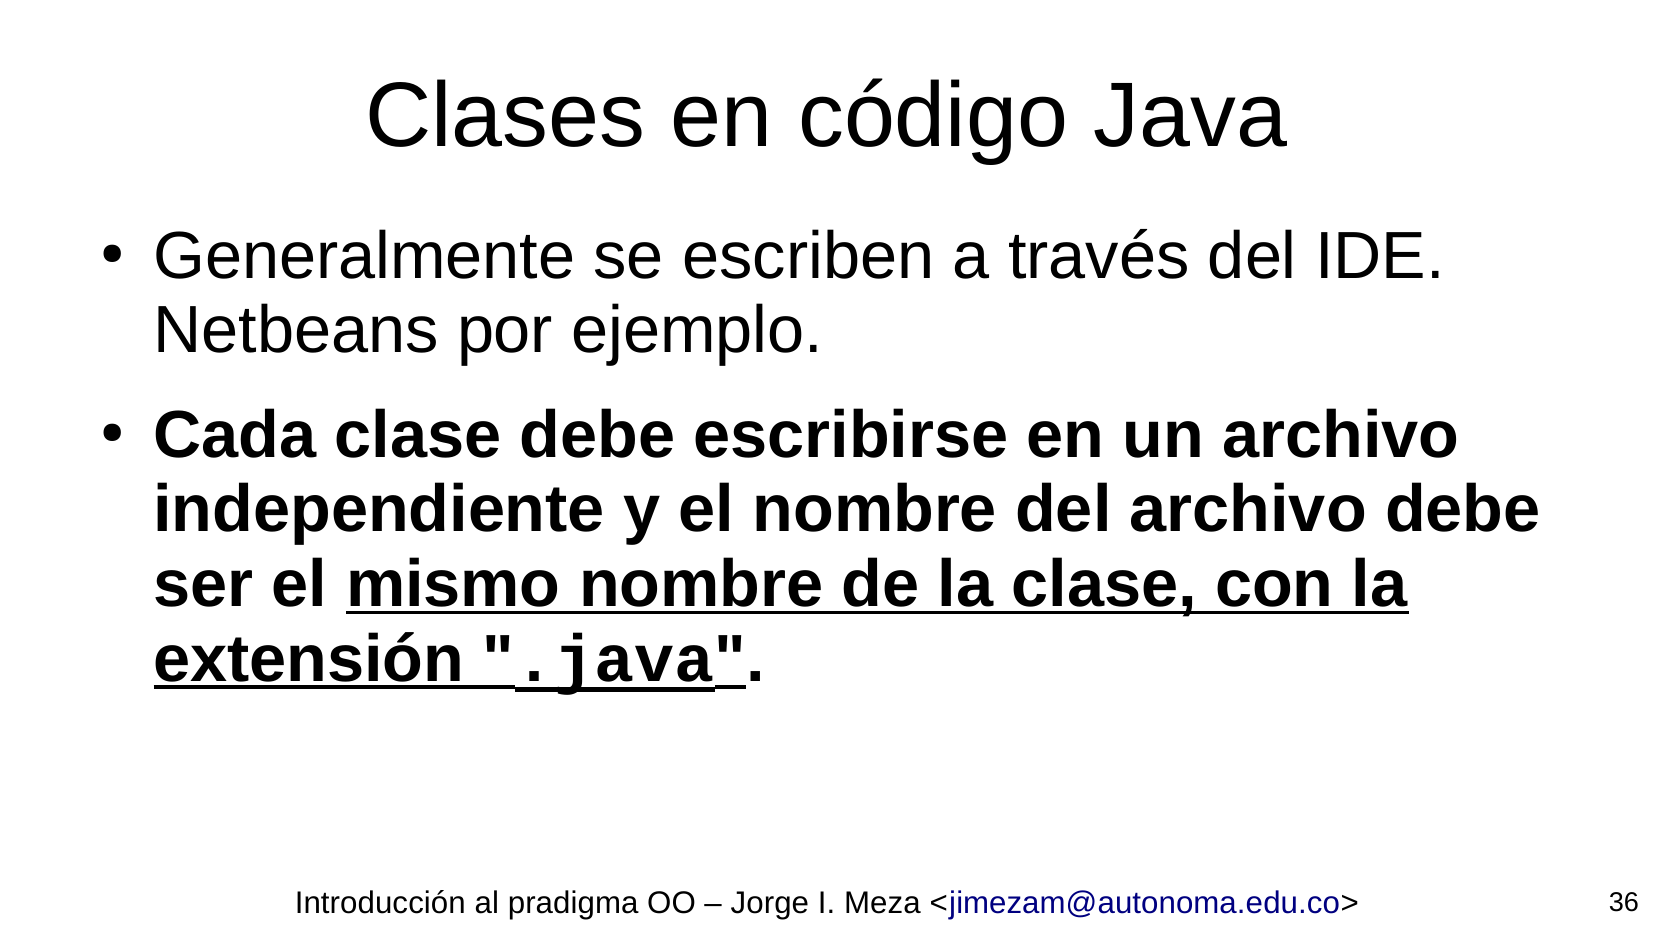

# Clases en código Java
Generalmente se escriben a través del IDE. Netbeans por ejemplo.
Cada clase debe escribirse en un archivo independiente y el nombre del archivo debe ser el mismo nombre de la clase, con la extensión ".java".